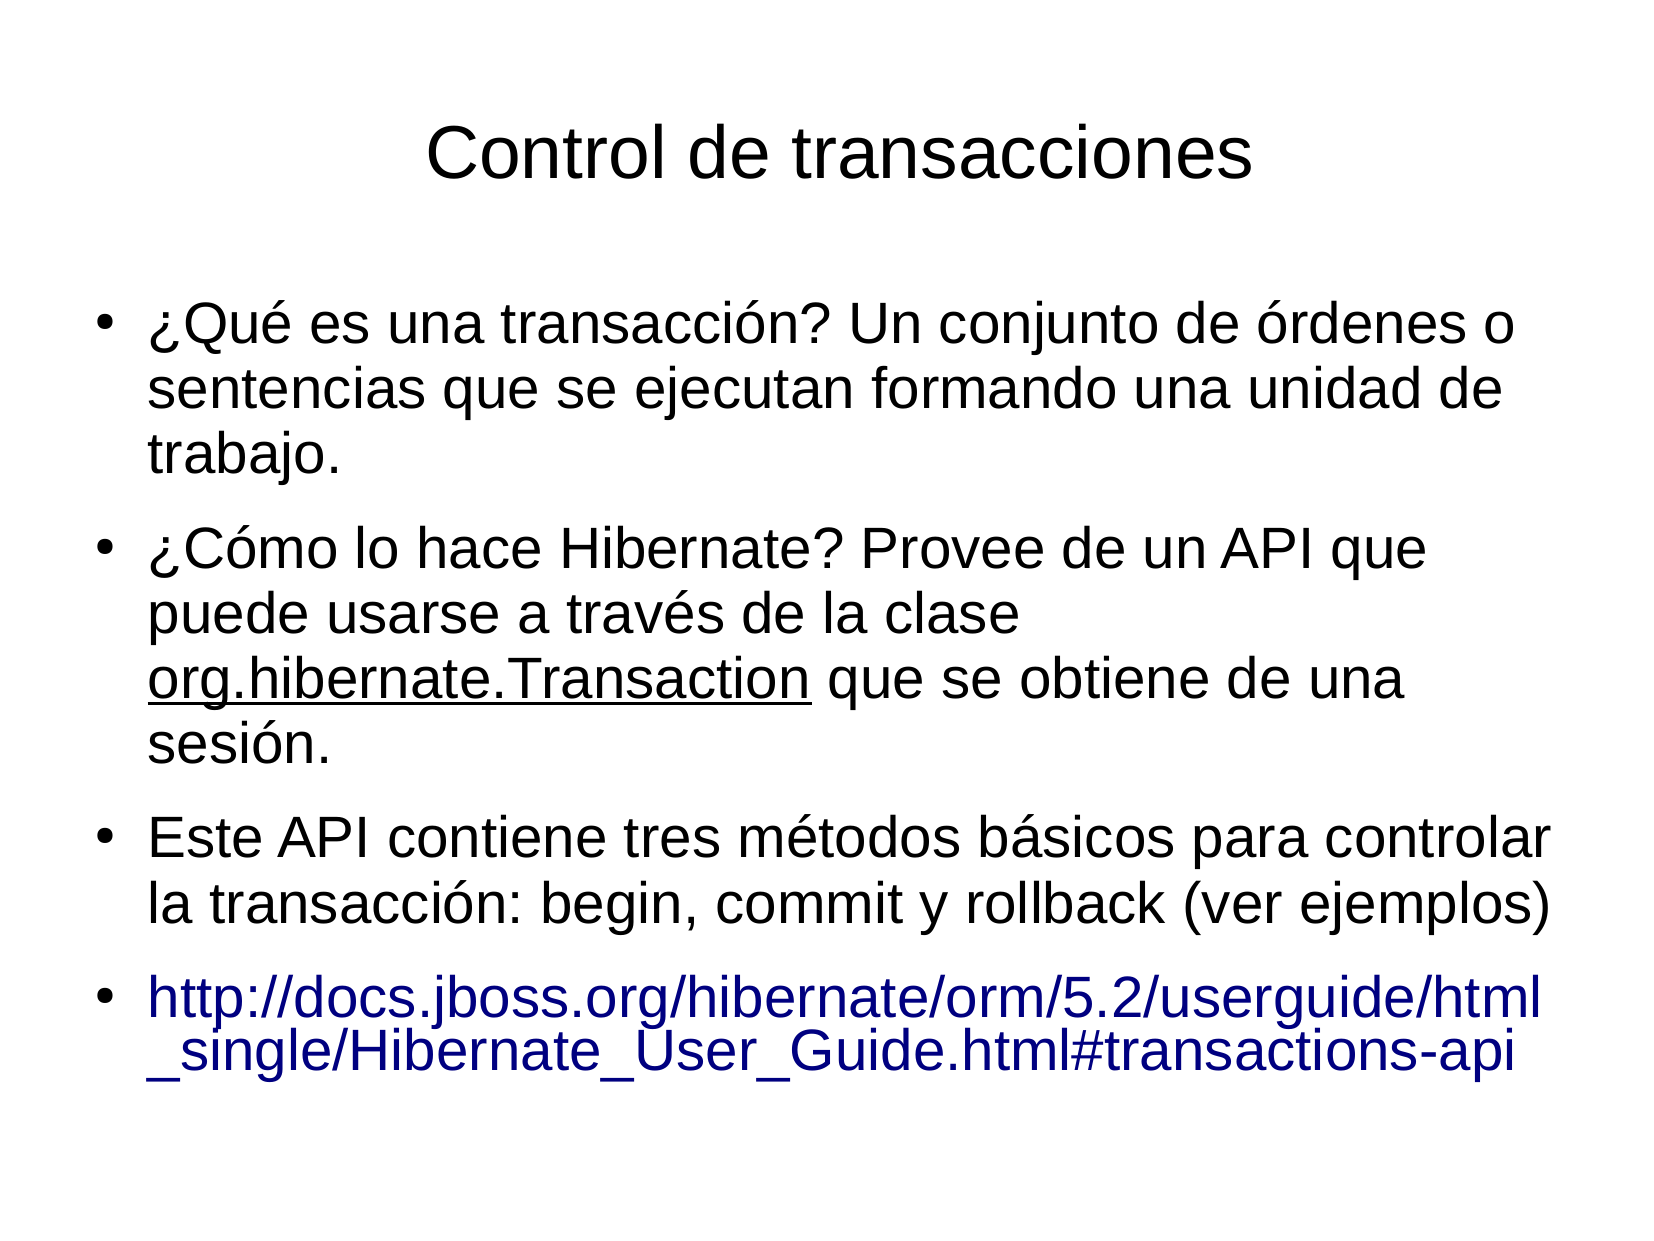

# Control de transacciones
¿Qué es una transacción? Un conjunto de órdenes o sentencias que se ejecutan formando una unidad de trabajo.
¿Cómo lo hace Hibernate? Provee de un API que puede usarse a través de la clase org.hibernate.Transaction que se obtiene de una sesión.
Este API contiene tres métodos básicos para controlar la transacción: begin, commit y rollback (ver ejemplos)
http://docs.jboss.org/hibernate/orm/5.2/userguide/html_single/Hibernate_User_Guide.html#transactions-api